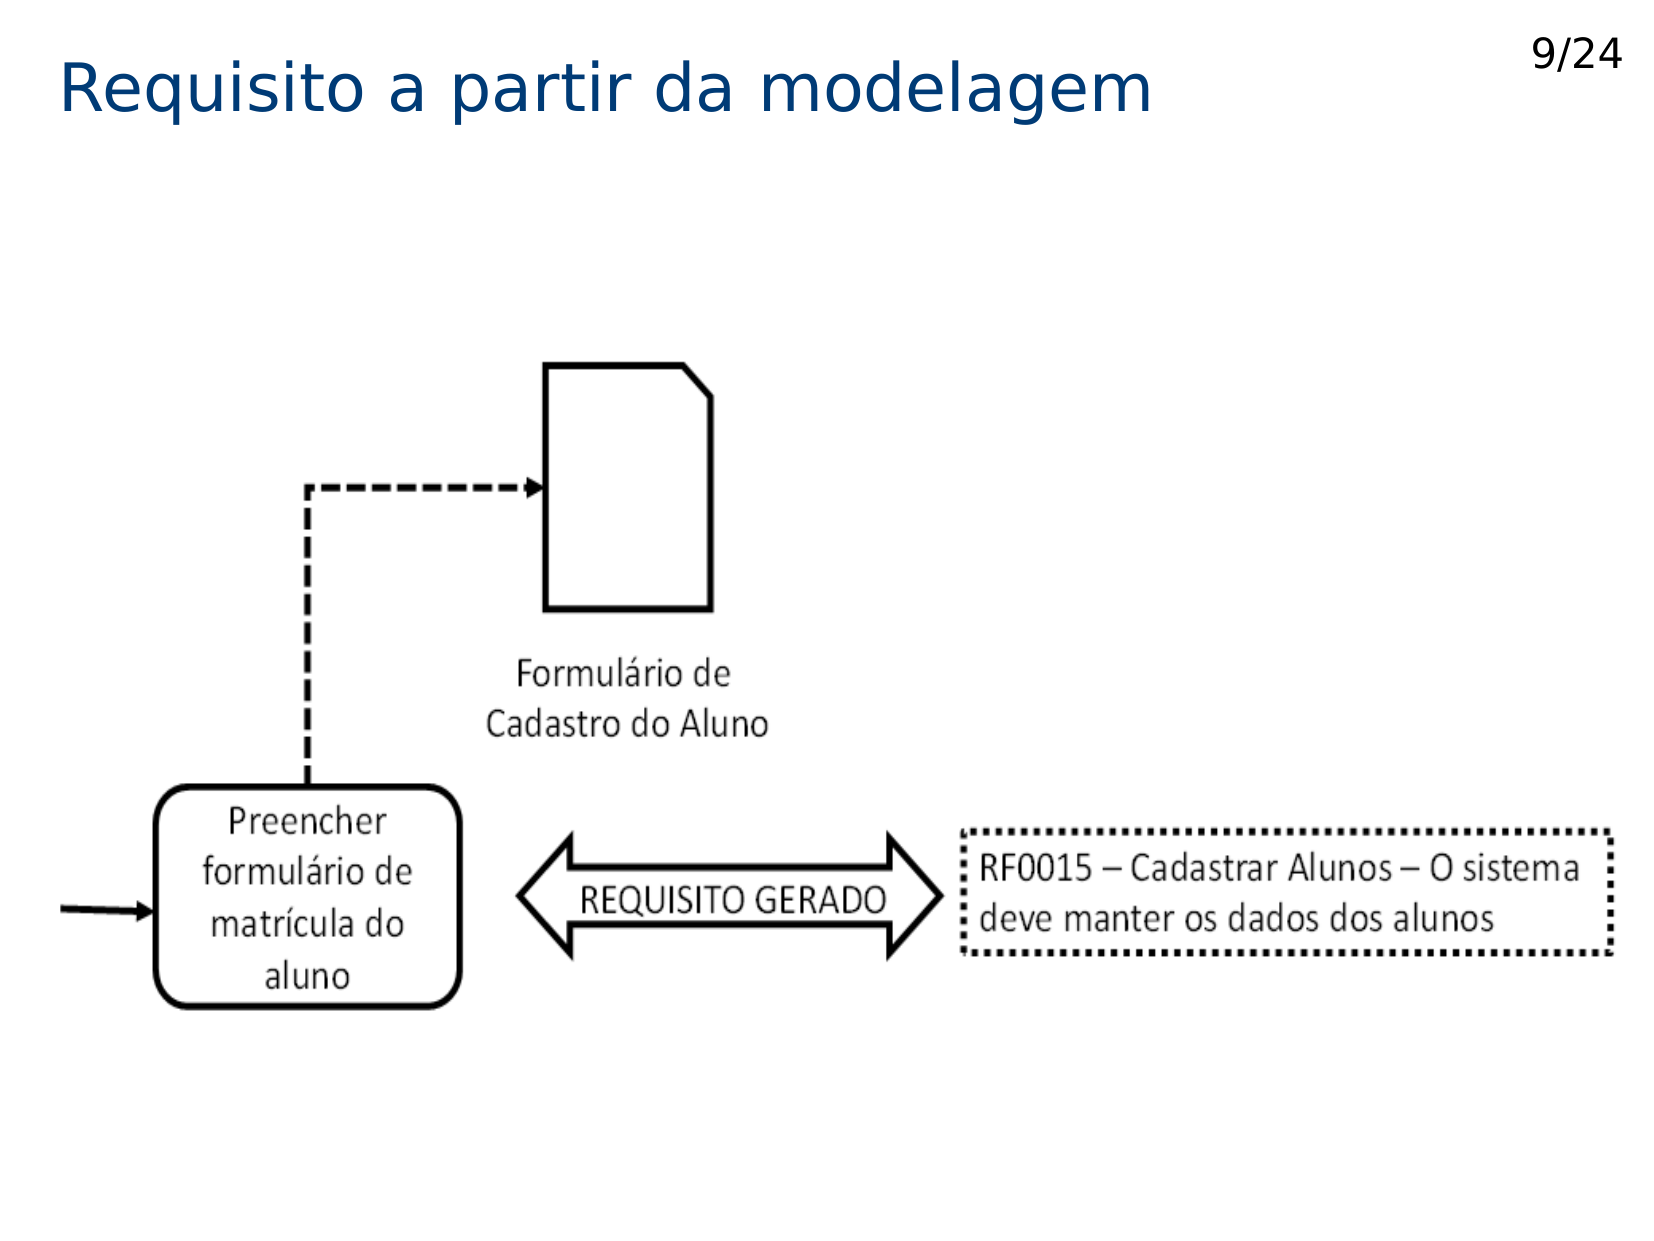

# Requisito a partir da modelagem
9